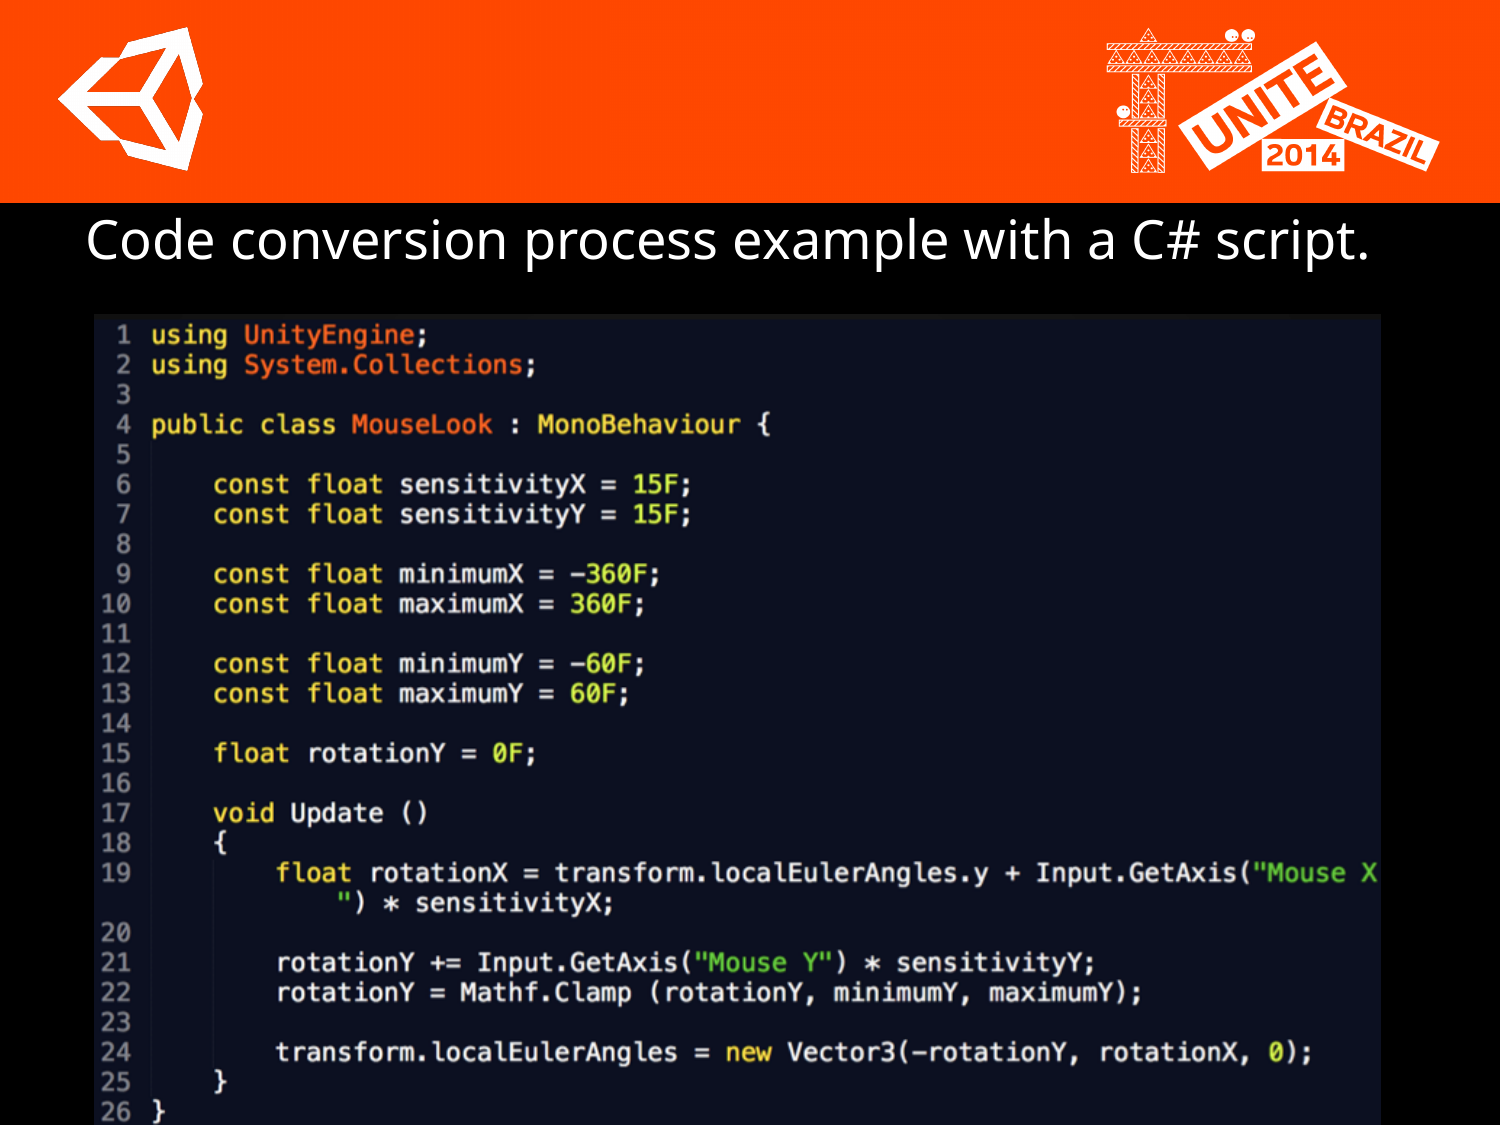

Code conversion process example with a C# script.
#